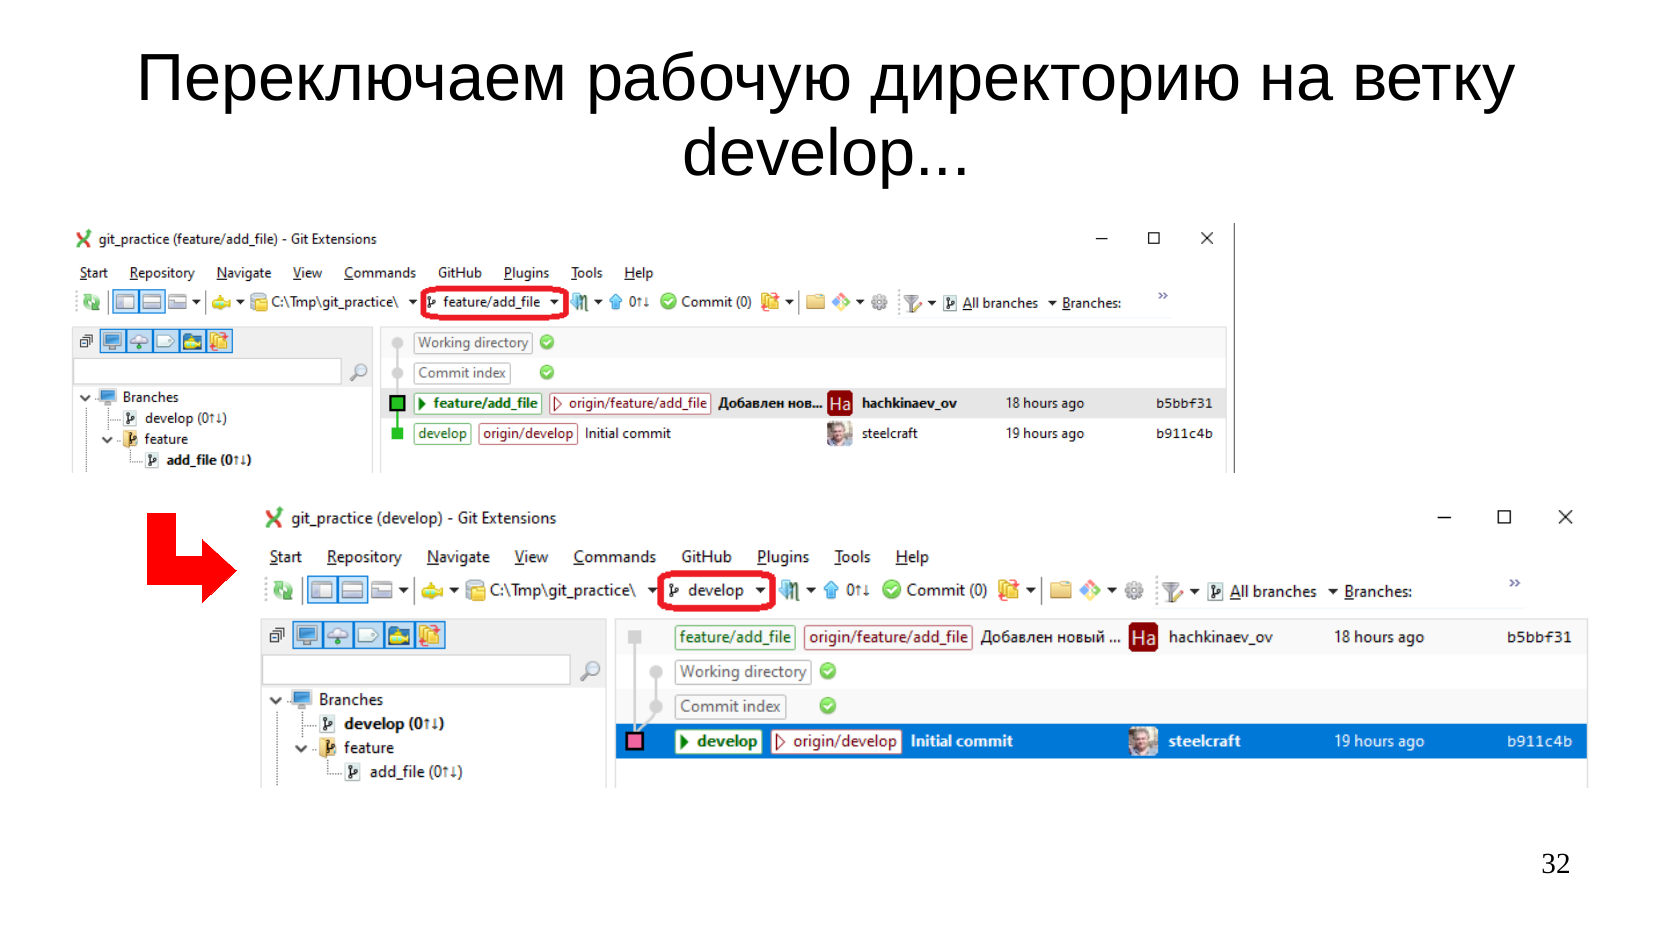

# Переключаем рабочую директорию на ветку develop...
32